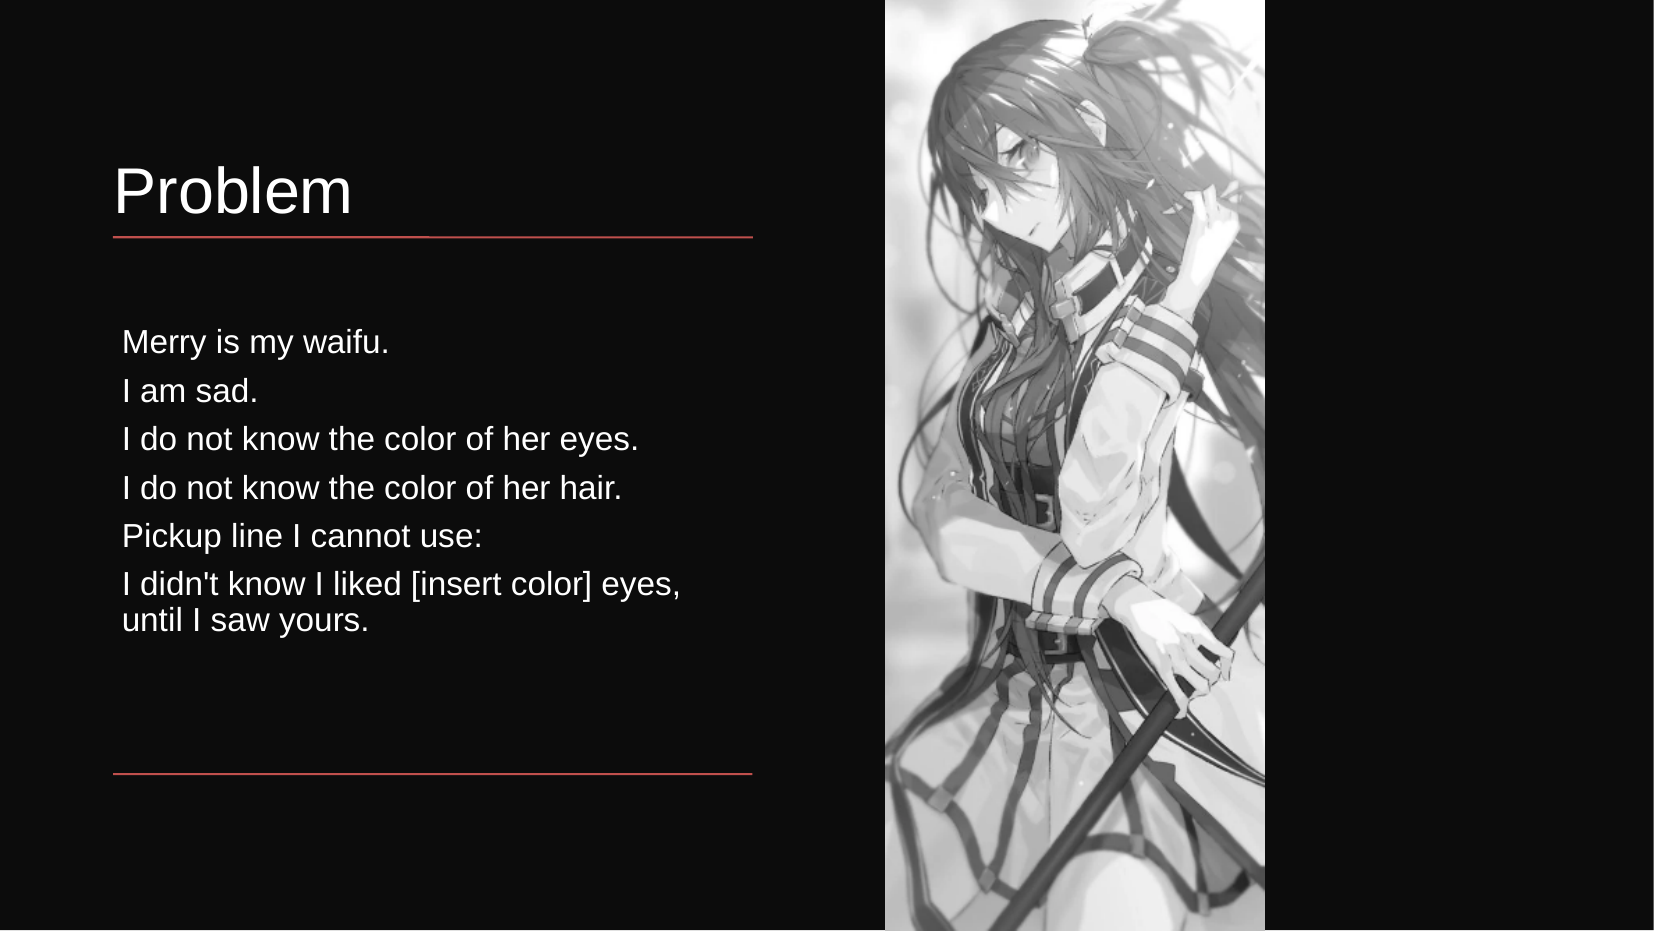

# Problem
Merry is my waifu.
I am sad.
I do not know the color of her eyes.
I do not know the color of her hair.
Pickup line I cannot use:
I didn't know I liked [insert color] eyes, until I saw yours.